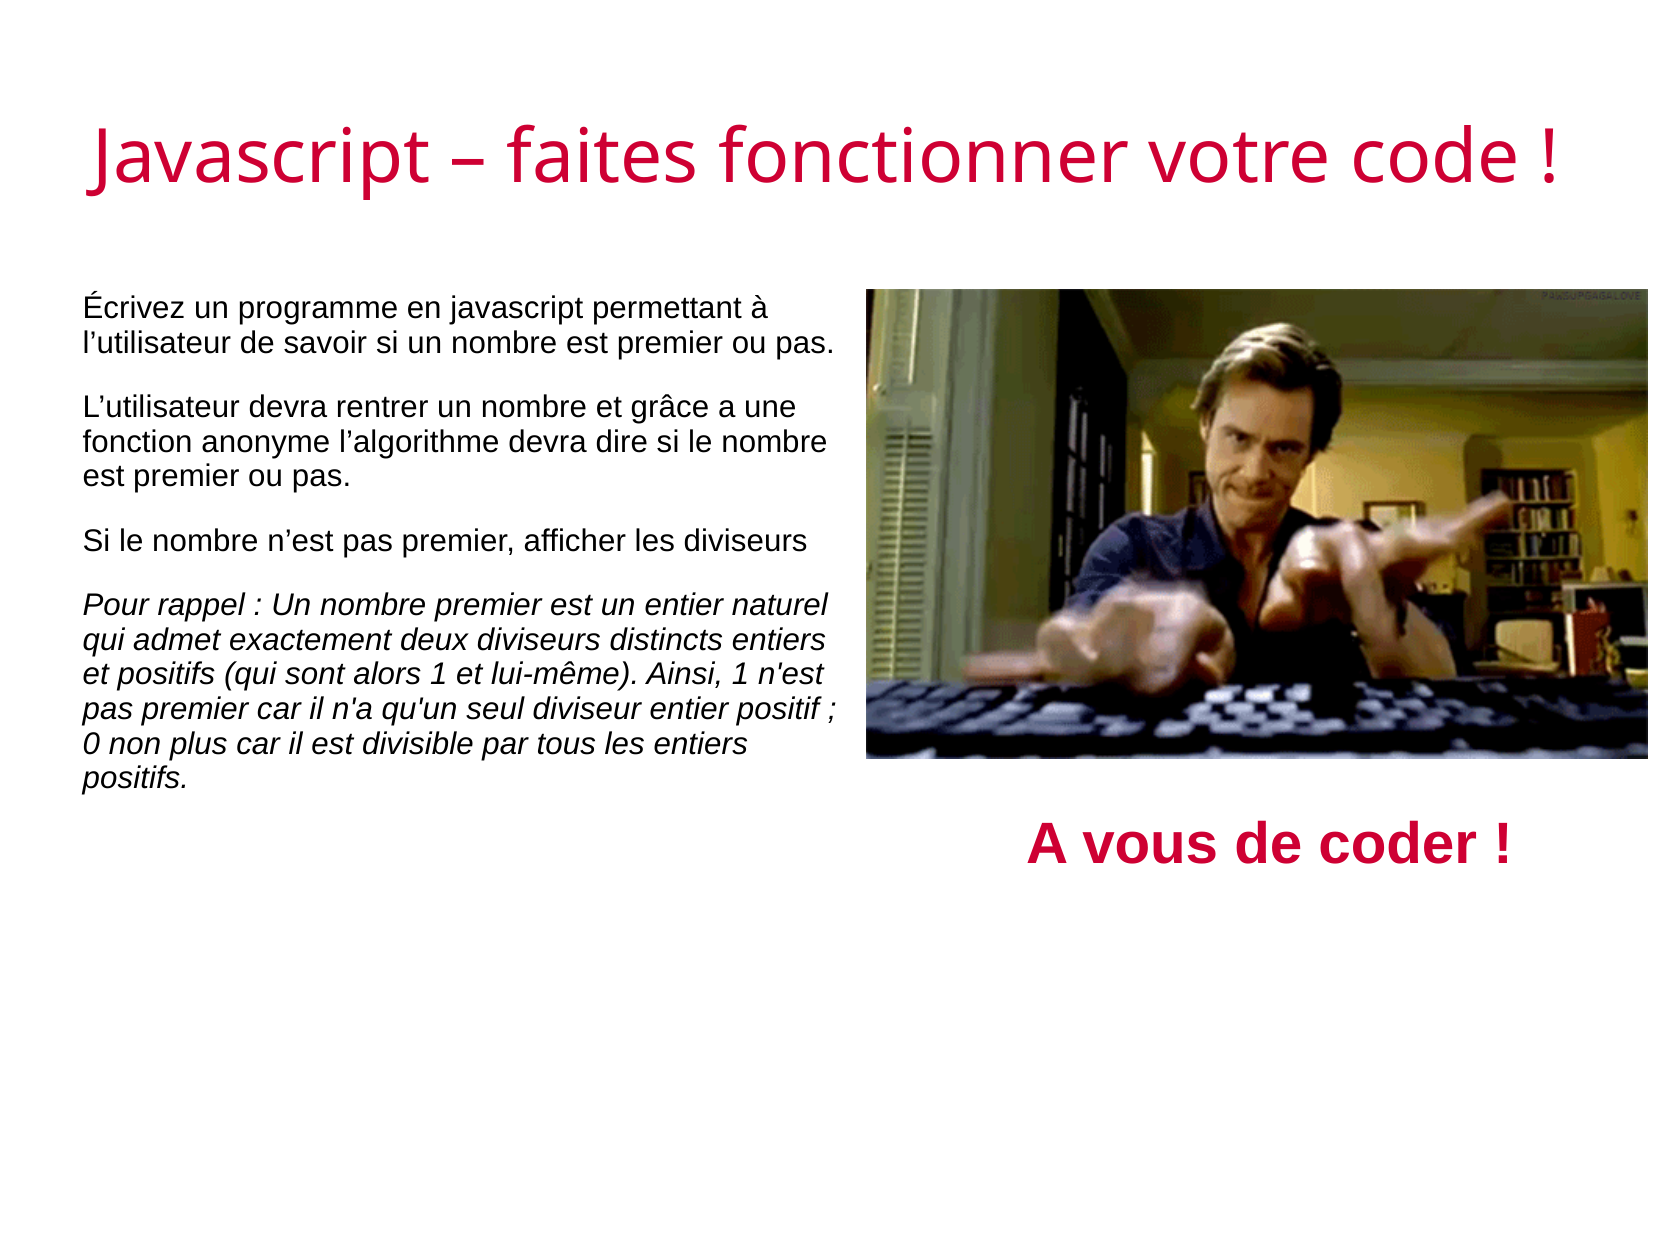

Javascript – faites fonctionner votre code !
# Écrivez un programme en javascript permettant à l’utilisateur de savoir si un nombre est premier ou pas.
L’utilisateur devra rentrer un nombre et grâce a une fonction anonyme l’algorithme devra dire si le nombre est premier ou pas.
Si le nombre n’est pas premier, afficher les diviseurs
Pour rappel : Un nombre premier est un entier naturel qui admet exactement deux diviseurs distincts entiers et positifs (qui sont alors 1 et lui-même). Ainsi, 1 n'est pas premier car il n'a qu'un seul diviseur entier positif ; 0 non plus car il est divisible par tous les entiers positifs.
A vous de coder !